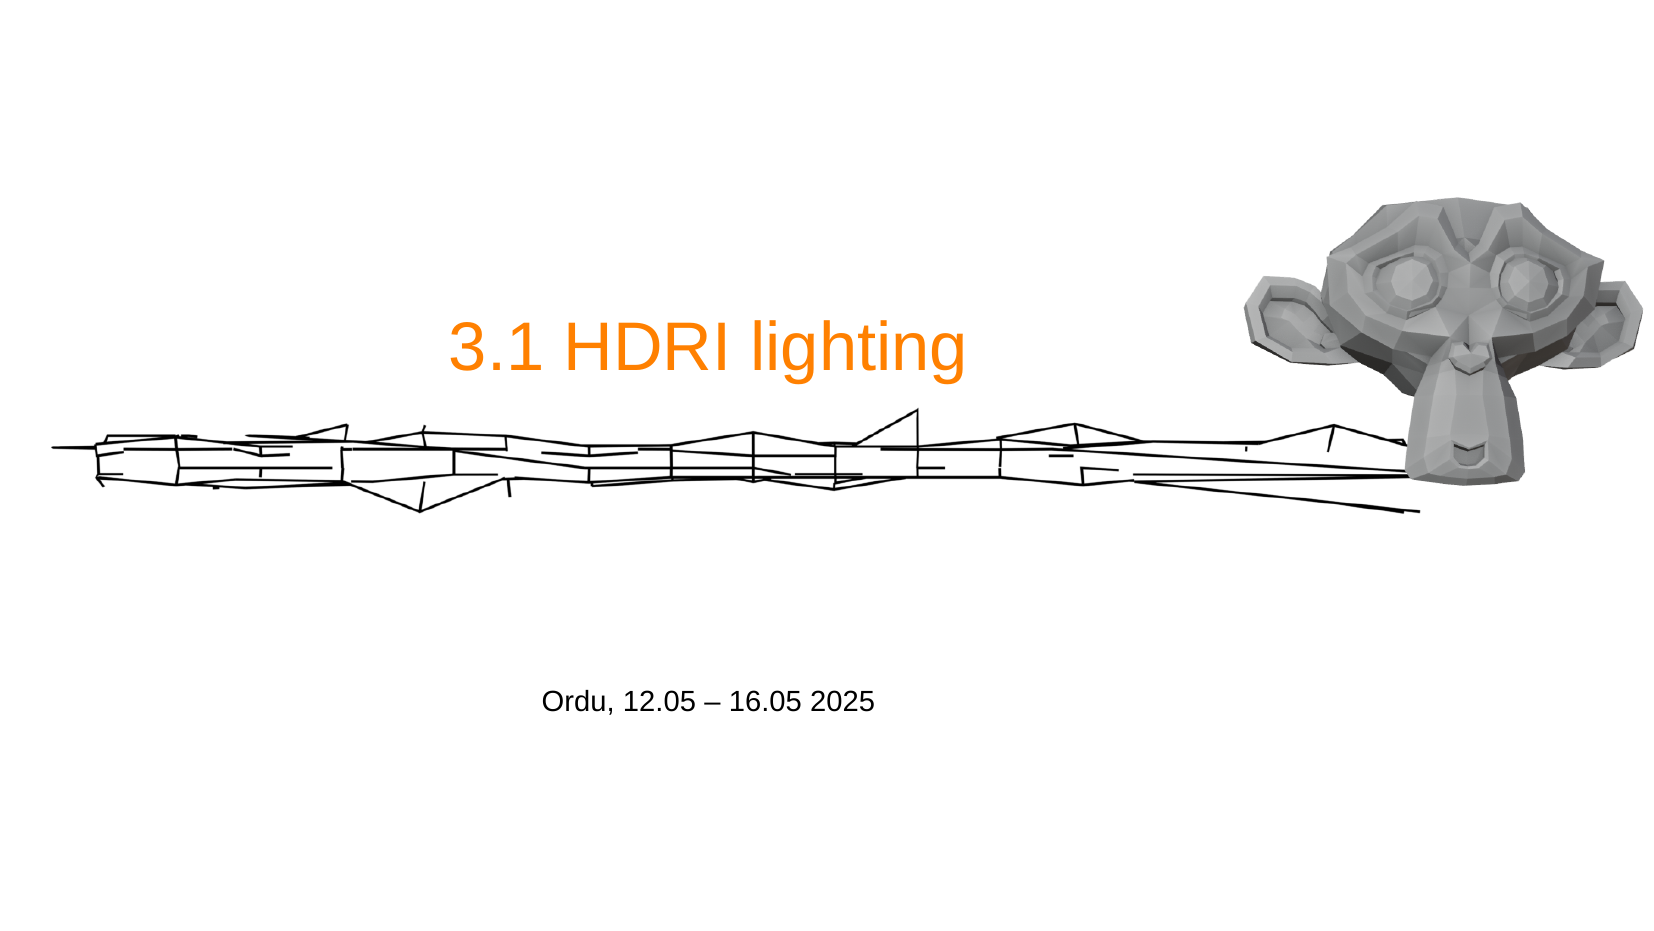

# 3.1 HDRI lighting
Ordu, 12.05 – 16.05 2025